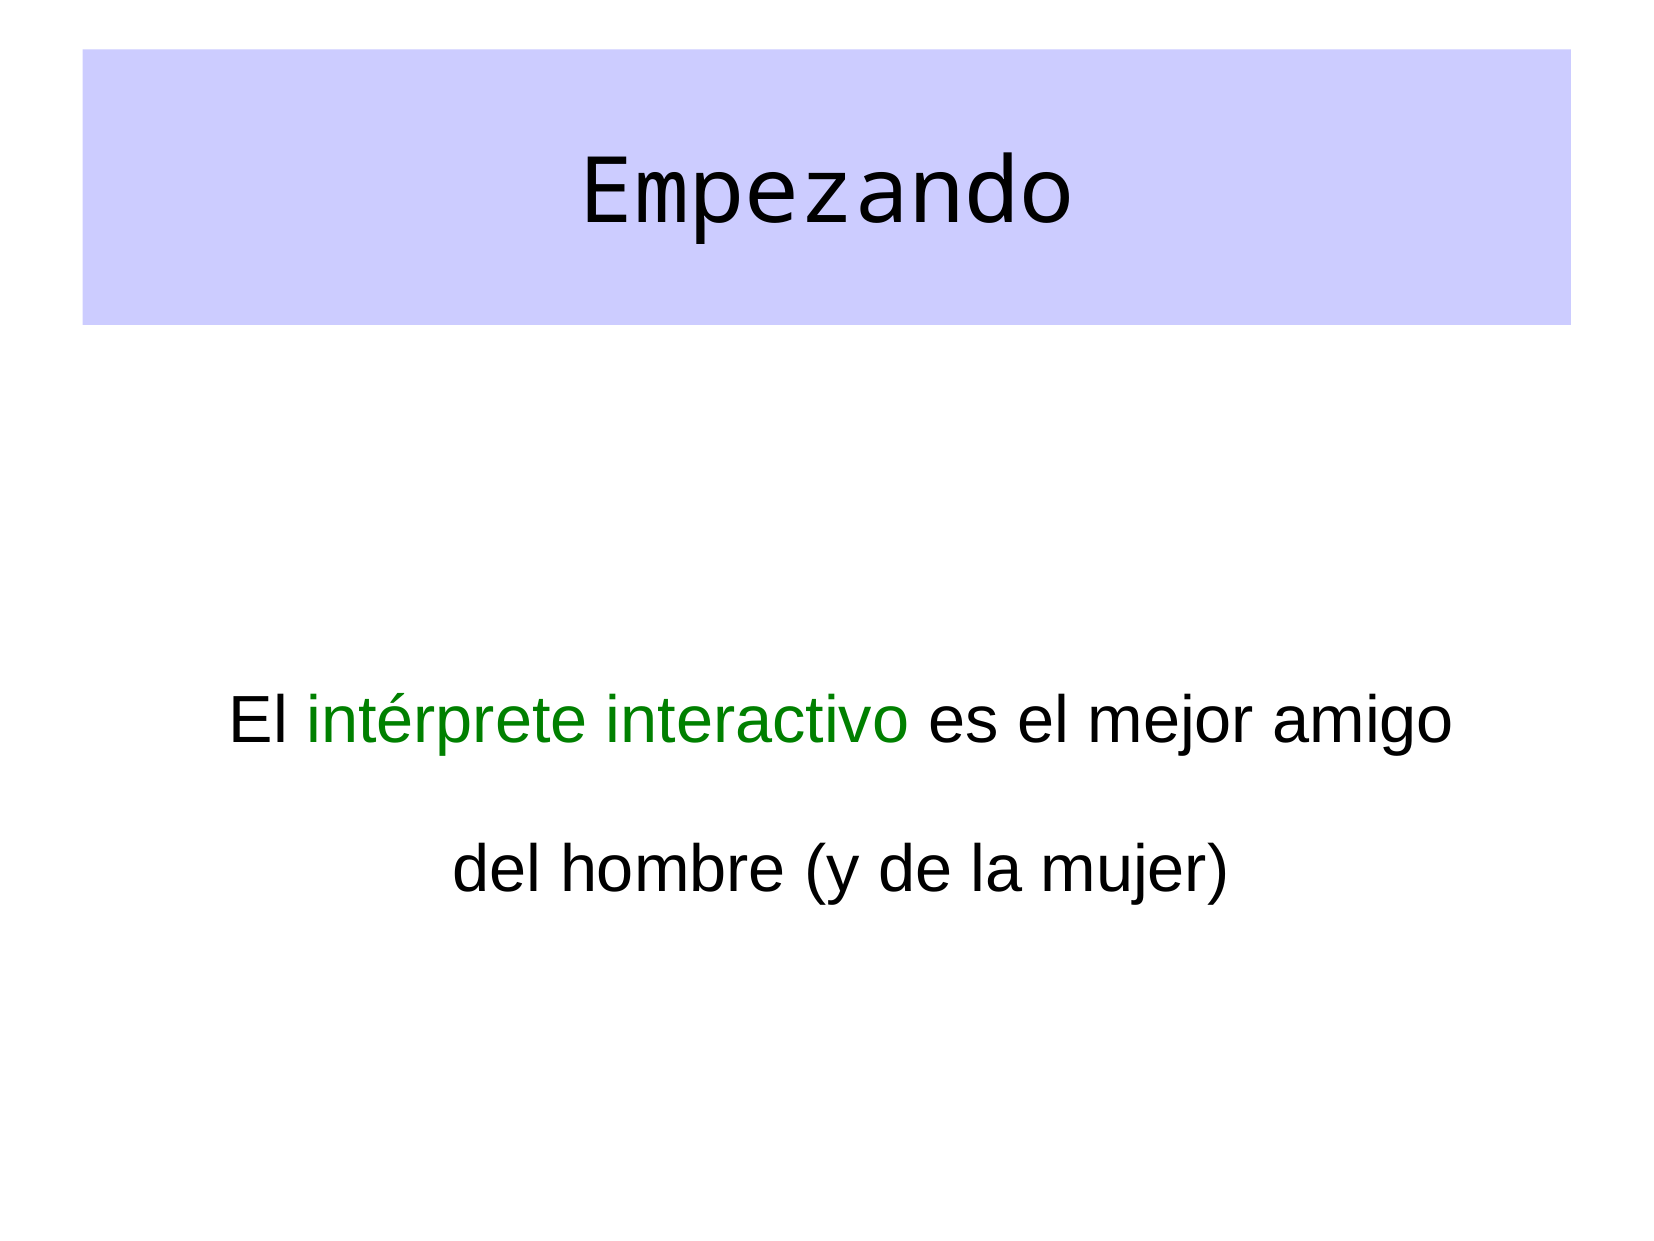

# Empezando
El intérprete interactivo es el mejor amigo del hombre (y de la mujer)